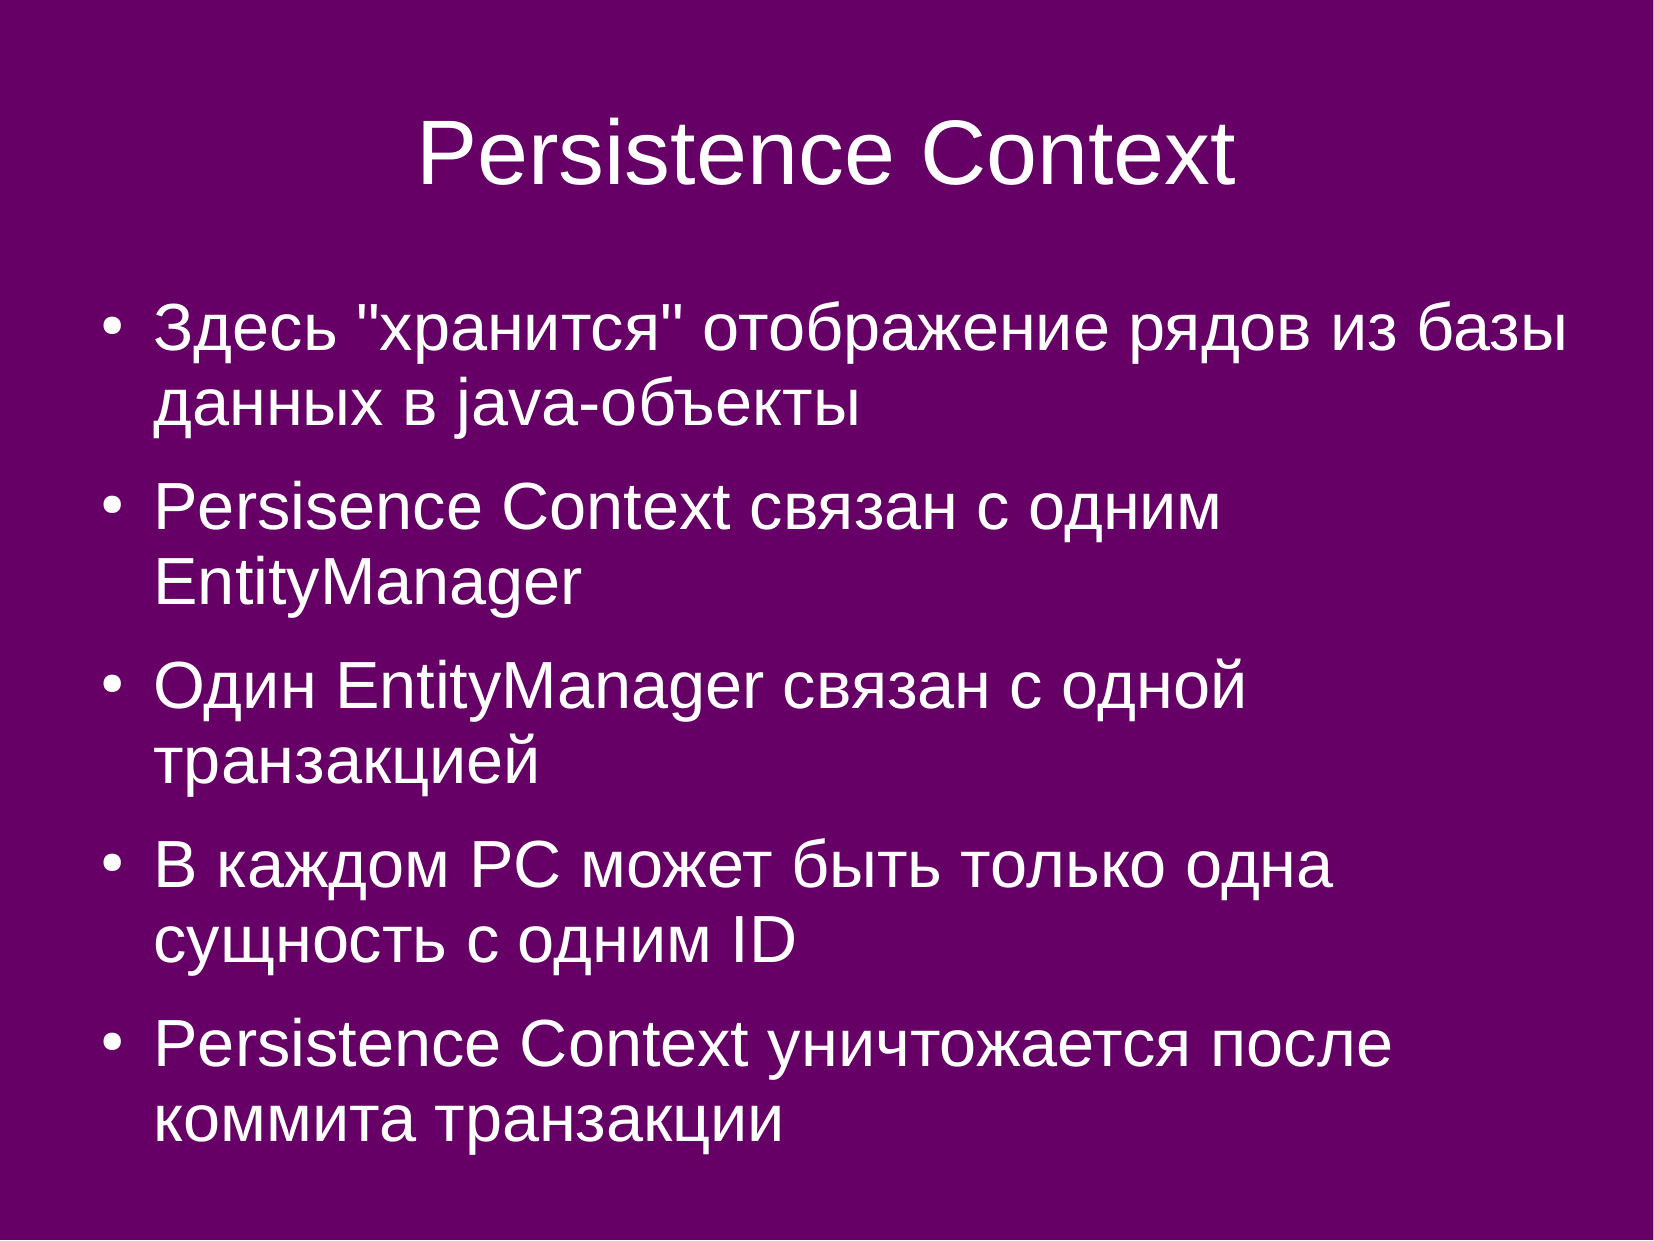

# Persistence Context
Здесь "хранится" отображение рядов из базы данных в java-объекты
Persisence Context связан с одним EntityManager
Один EntityManager связан с одной транзакцией
В каждом PC может быть только одна сущность с одним ID
Persistence Context уничтожается после коммита транзакции